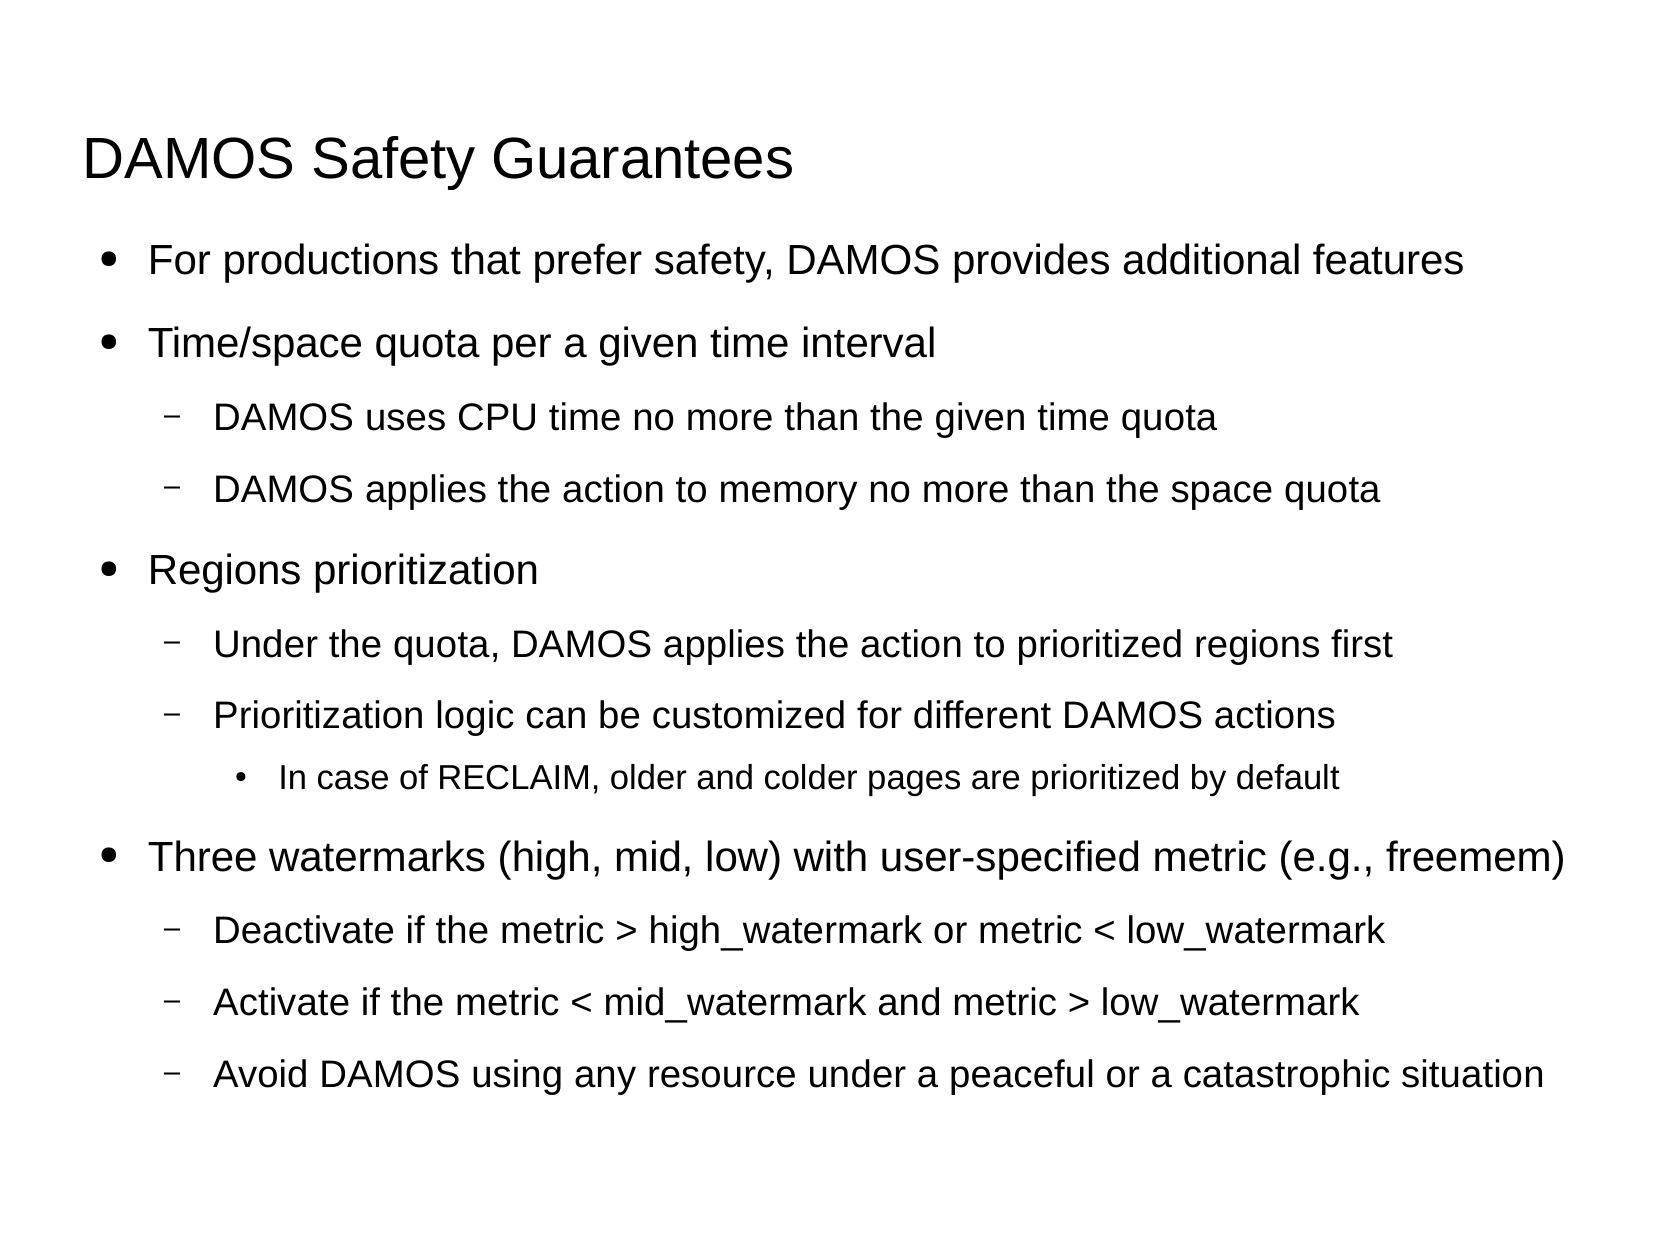

# DAMOS Safety Guarantees
For productions that prefer safety, DAMOS provides additional features
Time/space quota per a given time interval
DAMOS uses CPU time no more than the given time quota
DAMOS applies the action to memory no more than the space quota
Regions prioritization
Under the quota, DAMOS applies the action to prioritized regions first
Prioritization logic can be customized for different DAMOS actions
In case of RECLAIM, older and colder pages are prioritized by default
Three watermarks (high, mid, low) with user-specified metric (e.g., freemem)
Deactivate if the metric > high_watermark or metric < low_watermark
Activate if the metric < mid_watermark and metric > low_watermark
Avoid DAMOS using any resource under a peaceful or a catastrophic situation